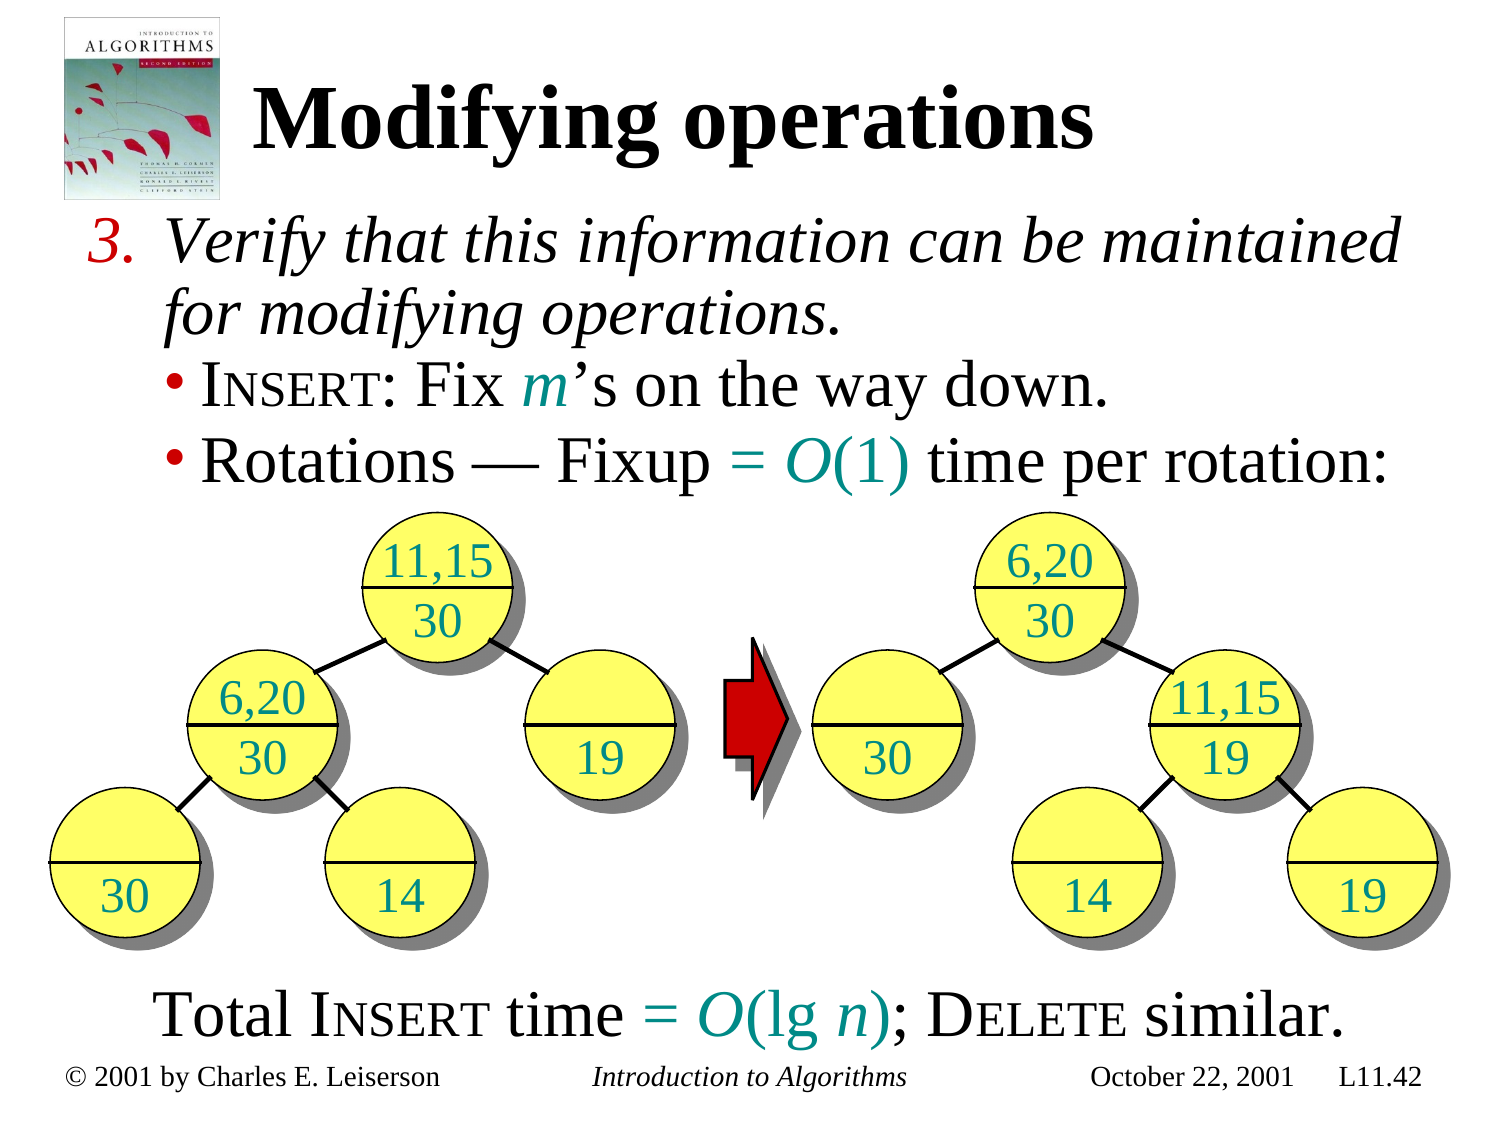

# Modifying operations
Verify that this information can be maintained for modifying operations.
INSERT: Fix m’s on the way down.
Rotations — Fixup = O(1) time per rotation:
11,15
30
6,20
30
19
30
14
6,20
30
30
11,15
19
14
19
Total INSERT time = O(lg n); DELETE similar.
Introduction to Algorithms
October 22, 2001 L11.